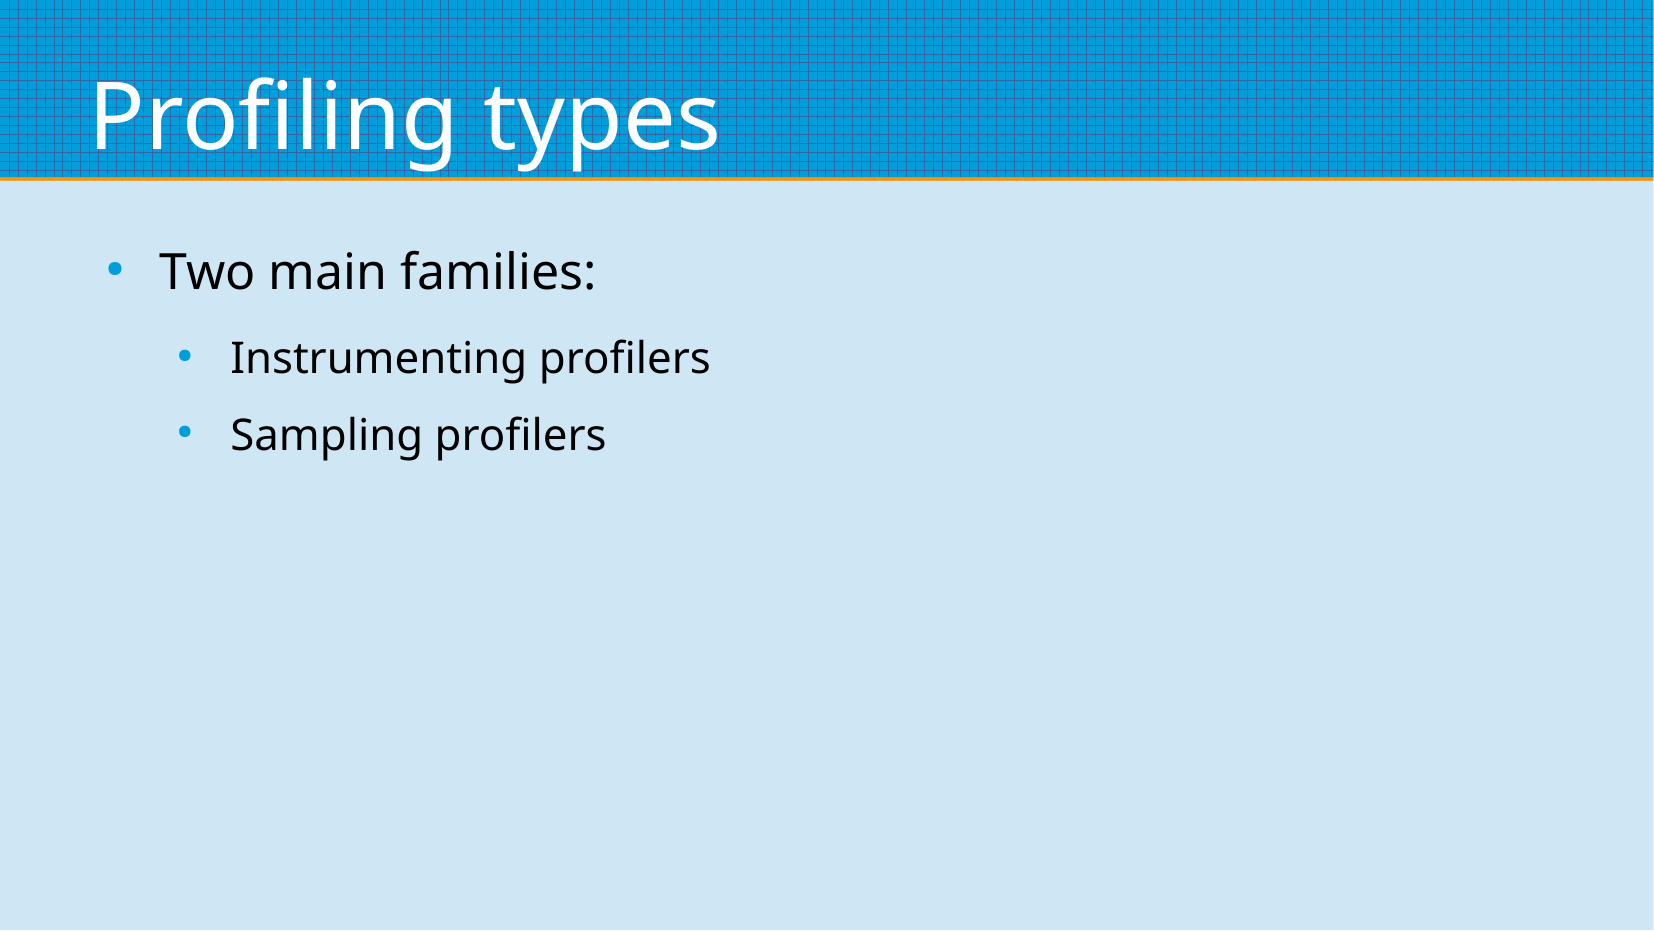

# Profiling types
Two main families:
Instrumenting profilers
Sampling profilers